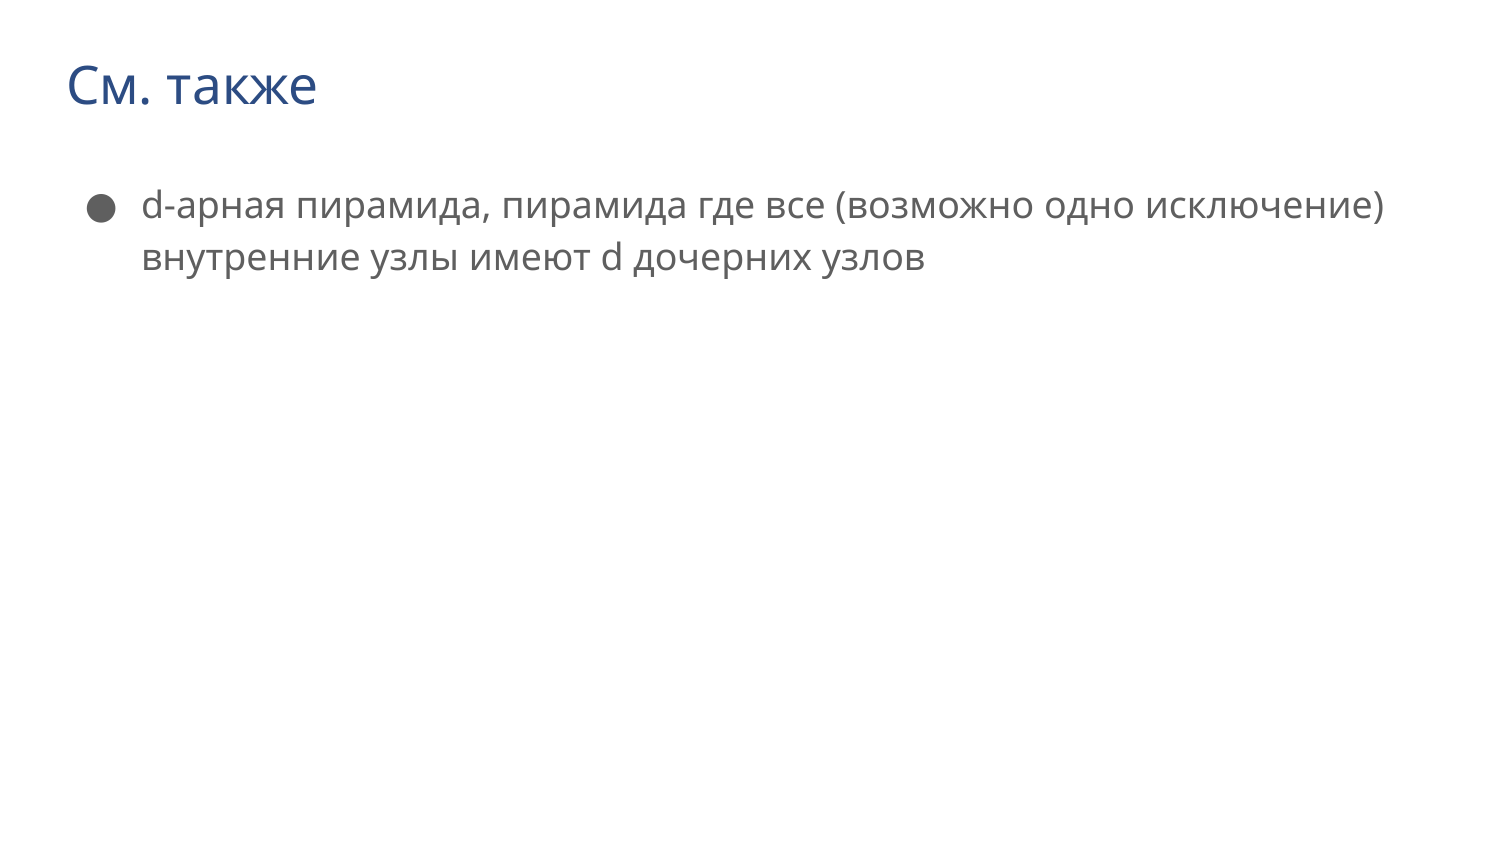

# См. также
d-арная пирамида, пирамида где все (возможно одно исключение) внутренние узлы имеют d дочерних узлов